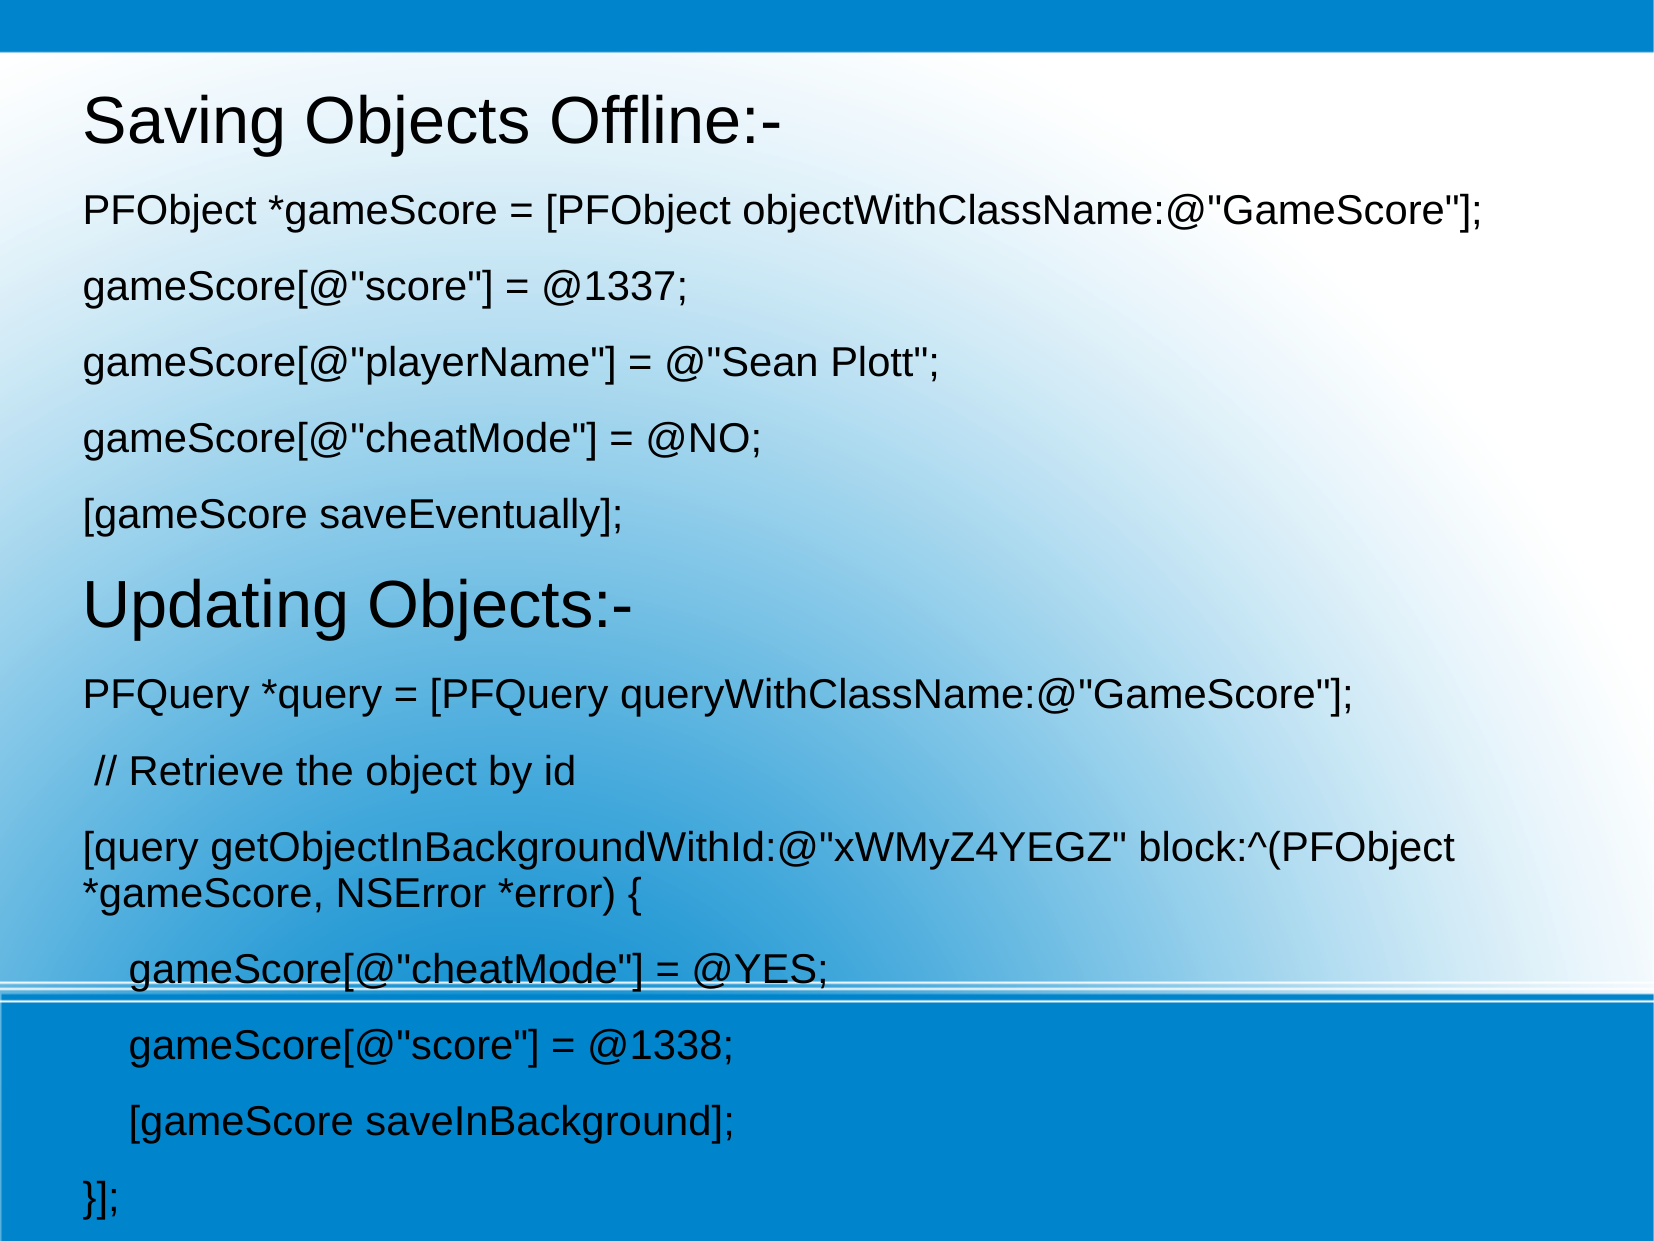

# Saving Objects Offline:-
PFObject *gameScore = [PFObject objectWithClassName:@"GameScore"];
gameScore[@"score"] = @1337;
gameScore[@"playerName"] = @"Sean Plott";
gameScore[@"cheatMode"] = @NO;
[gameScore saveEventually];
Updating Objects:-
PFQuery *query = [PFQuery queryWithClassName:@"GameScore"];
 // Retrieve the object by id
[query getObjectInBackgroundWithId:@"xWMyZ4YEGZ" block:^(PFObject *gameScore, NSError *error) {
 gameScore[@"cheatMode"] = @YES;
 gameScore[@"score"] = @1338;
 [gameScore saveInBackground];
}];